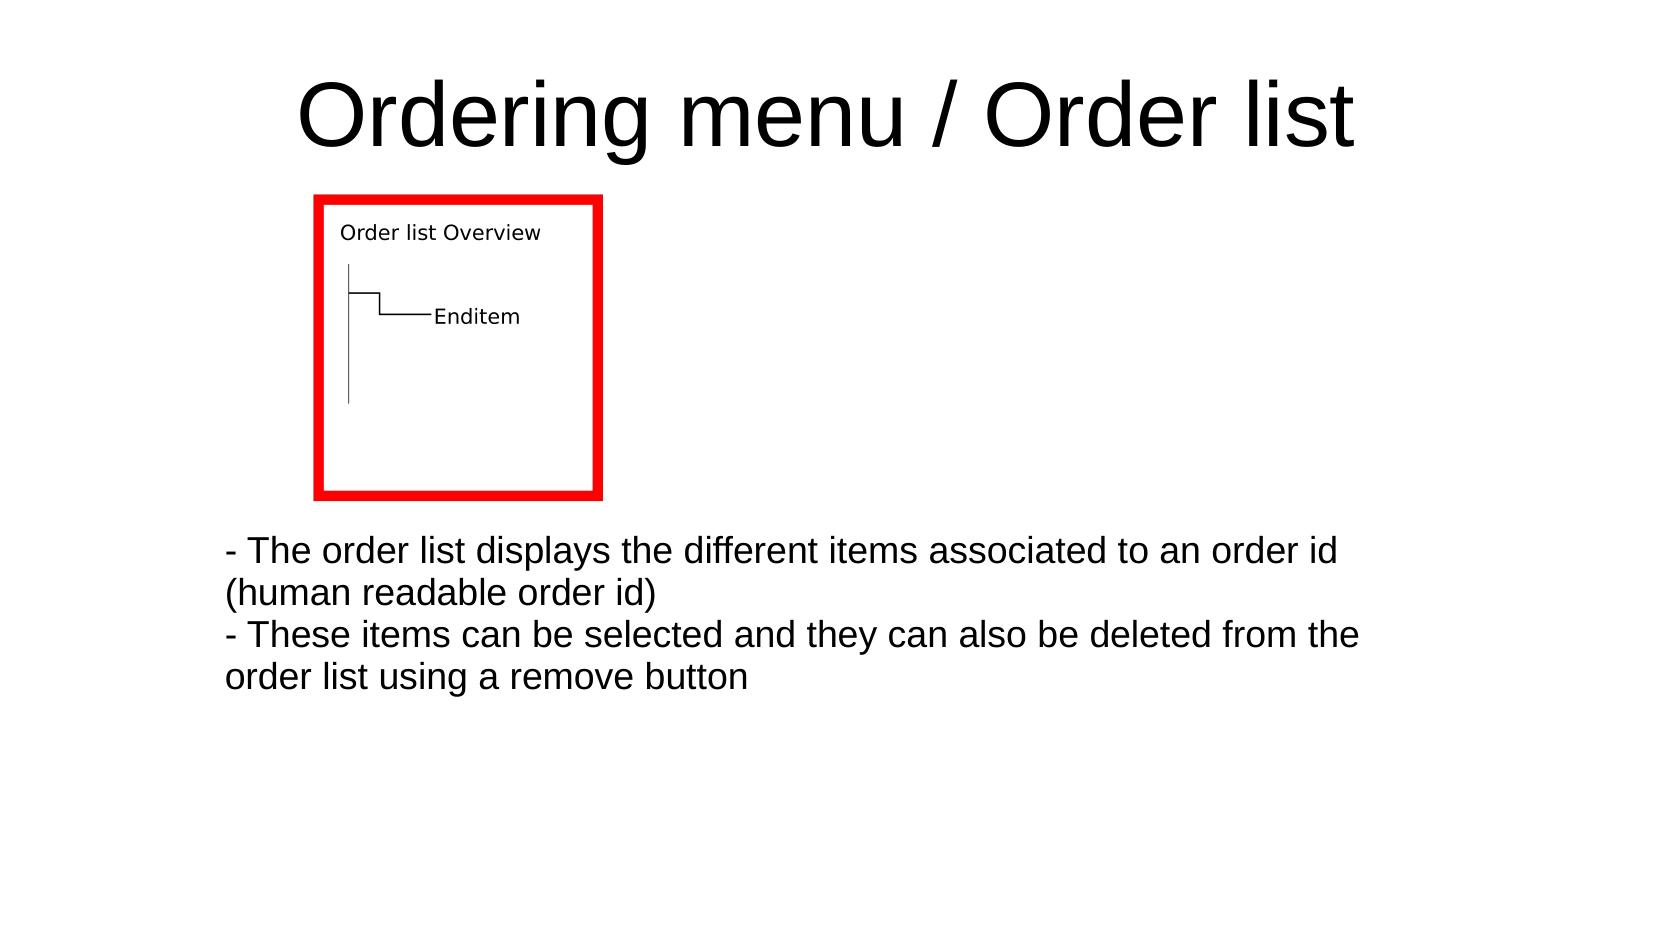

# Ordering menu / Order list
- The order list displays the different items associated to an order id (human readable order id)
- These items can be selected and they can also be deleted from the order list using a remove button